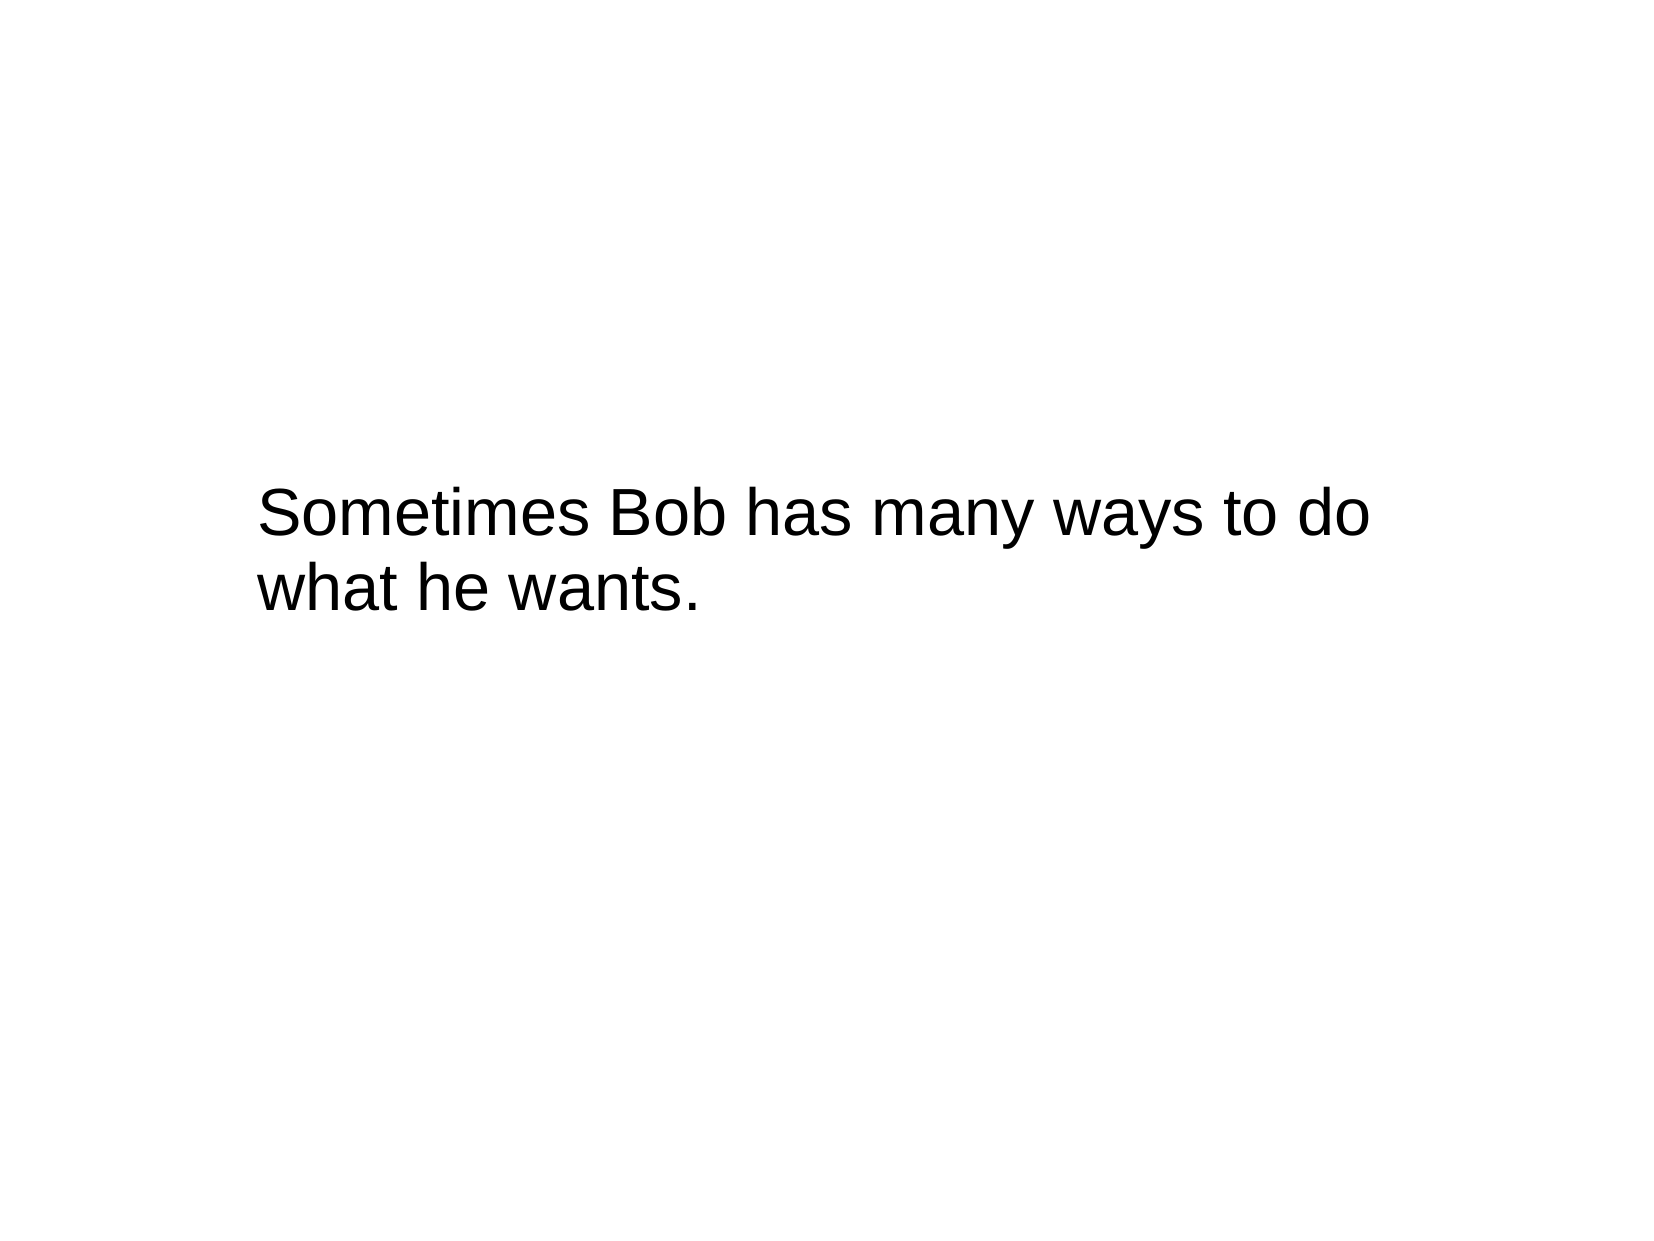

Sometimes Bob has many ways to do what he wants.